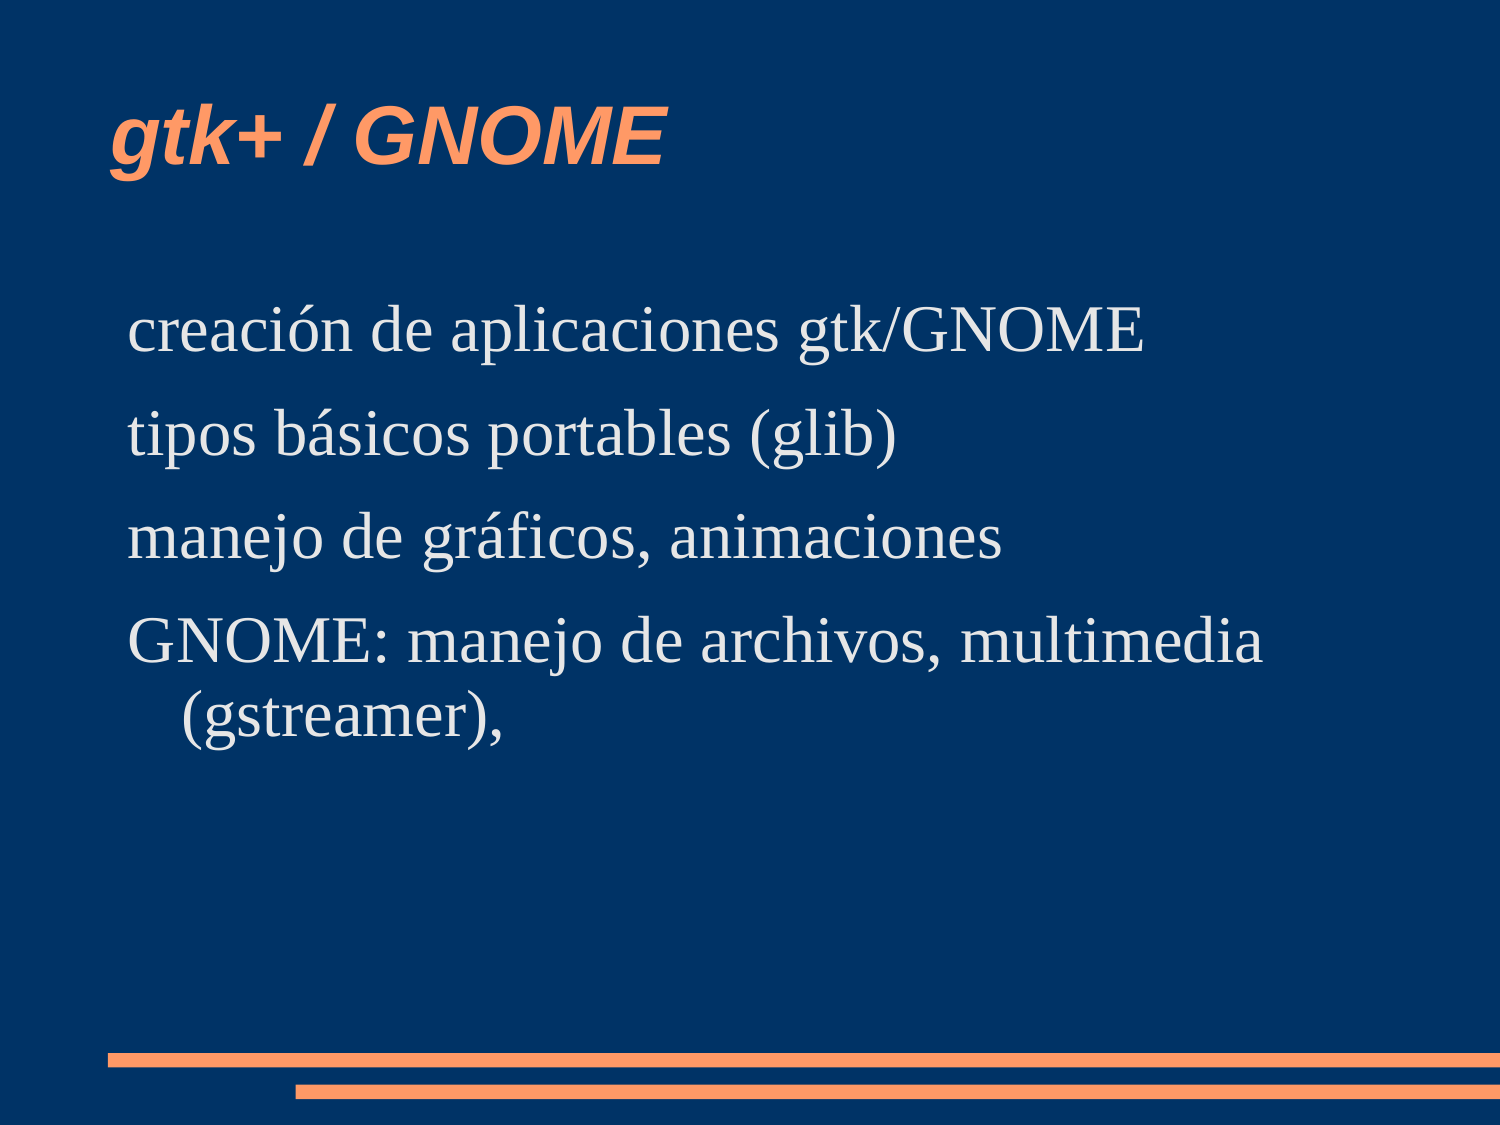

# gtk+ / GNOME
creación de aplicaciones gtk/GNOME
tipos básicos portables (glib)
manejo de gráficos, animaciones
GNOME: manejo de archivos, multimedia (gstreamer),